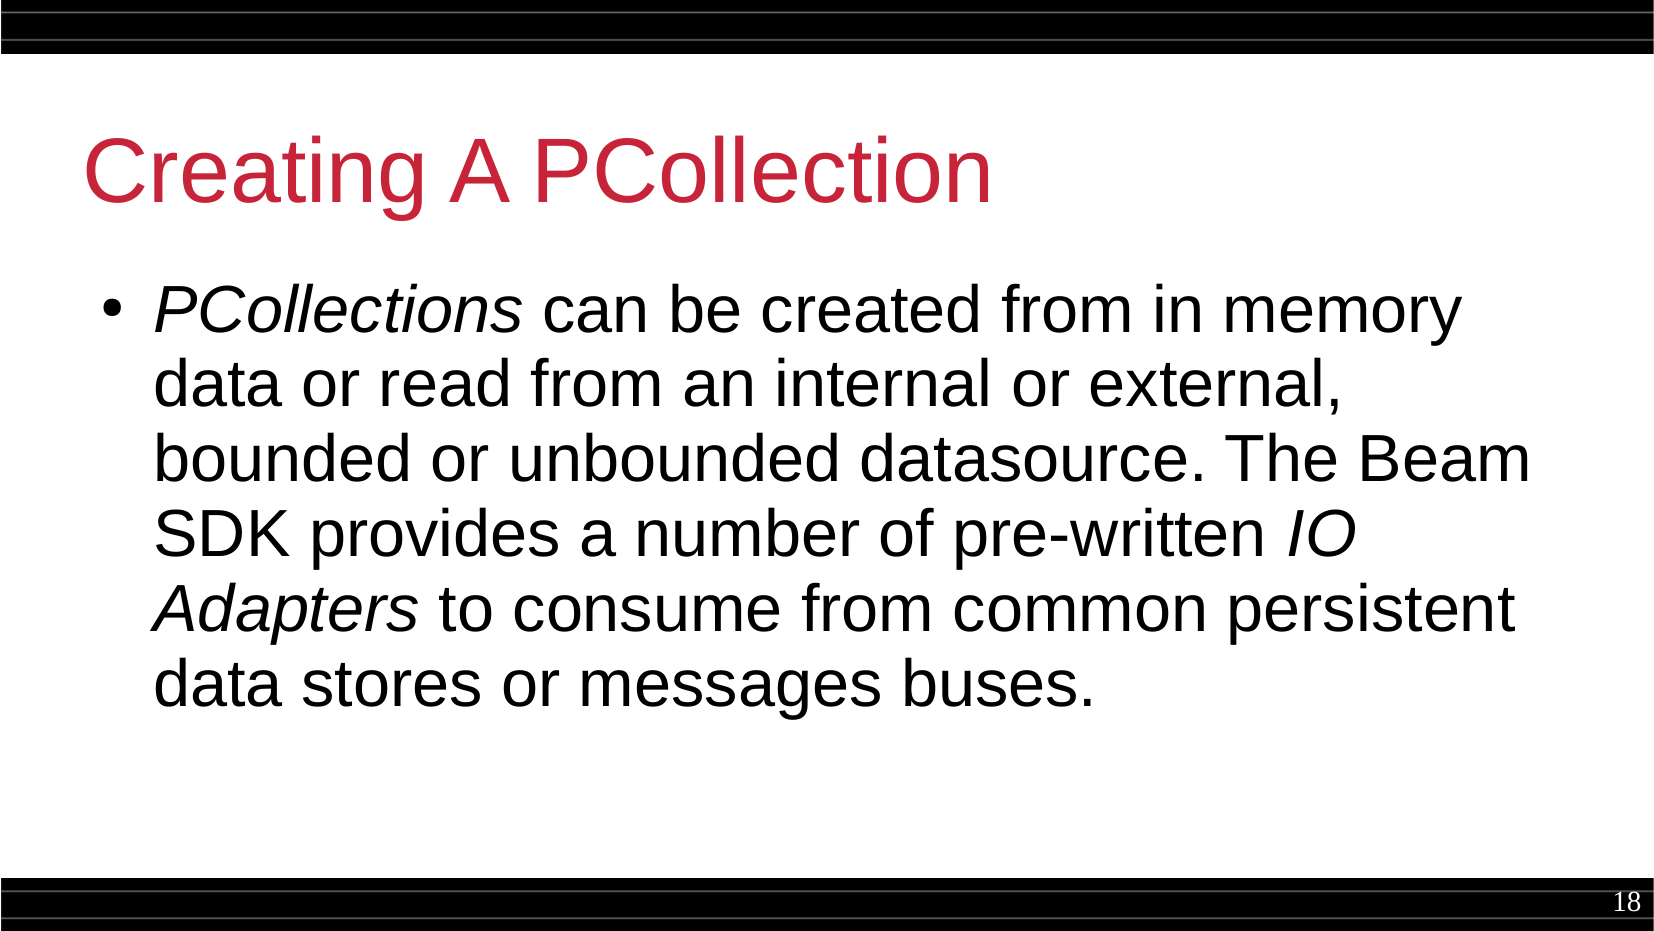

# Creating A PCollection
PCollections can be created from in memory data or read from an internal or external, bounded or unbounded datasource. The Beam SDK provides a number of pre-written IO Adapters to consume from common persistent data stores or messages buses.